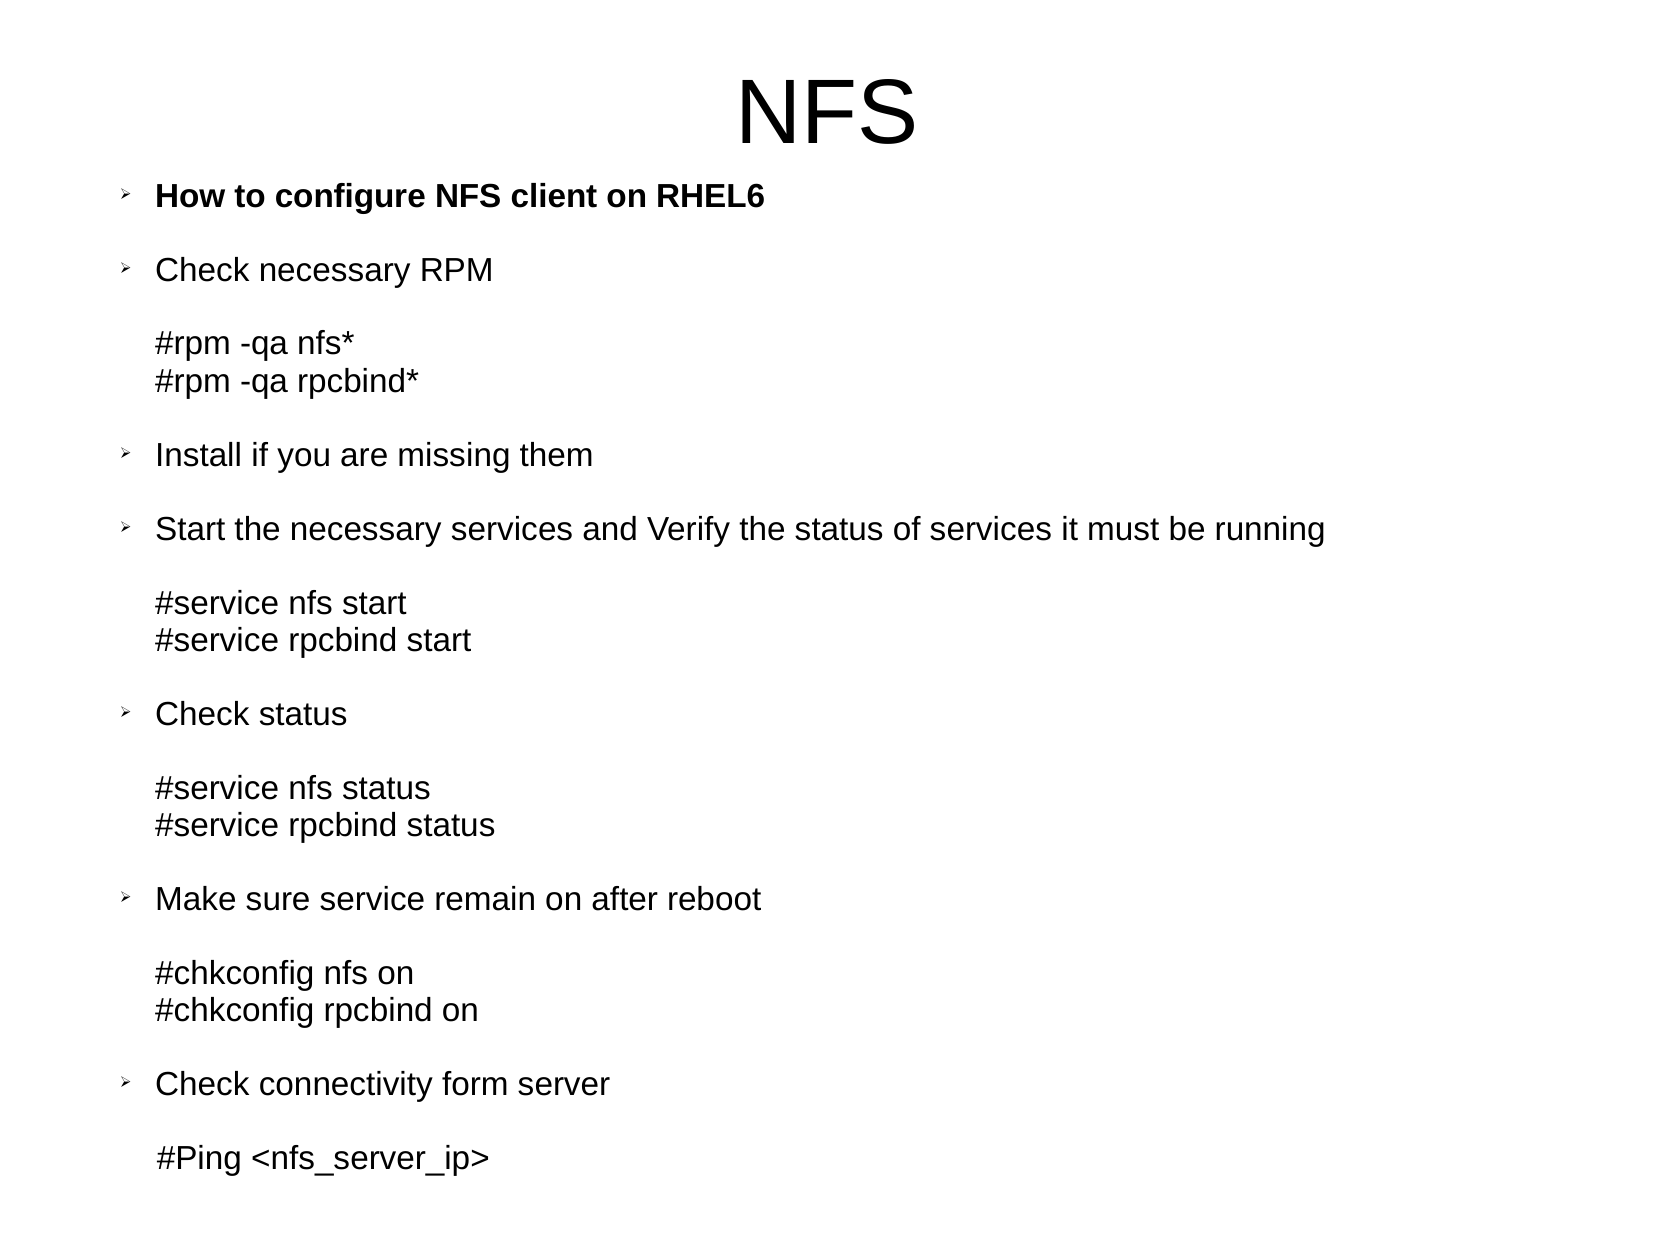

# NFS
How to configure NFS client on RHEL6
Check necessary RPM
#rpm -qa nfs*
#rpm -qa rpcbind*
Install if you are missing them
Start the necessary services and Verify the status of services it must be running
#service nfs start
#service rpcbind start
Check status
#service nfs status
#service rpcbind status
Make sure service remain on after reboot
#chkconfig nfs on
#chkconfig rpcbind on
Check connectivity form server
 #Ping <nfs_server_ip>